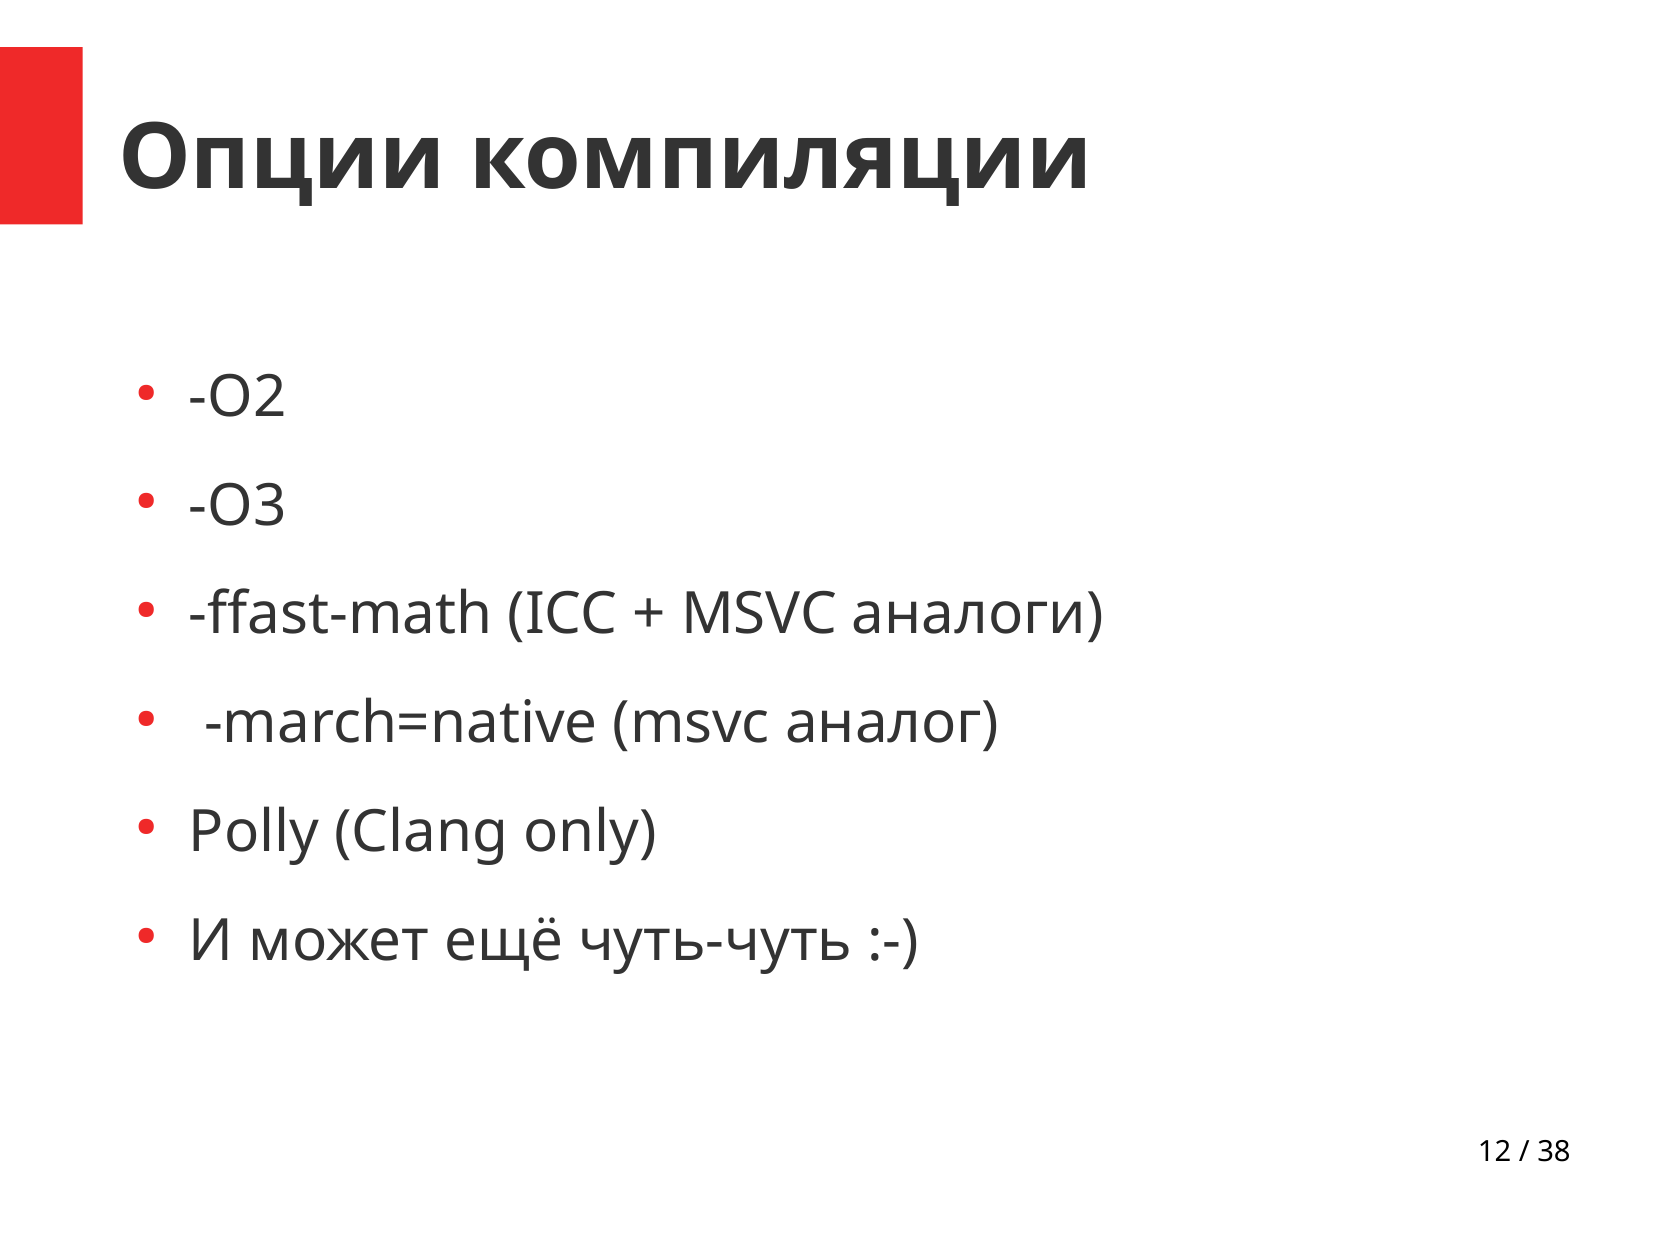

# Опции компиляции
-O2
-O3
-ffast-math (ICC + MSVC аналоги)
 -march=native (msvc аналог)
Polly (Clang only)
И может ещё чуть-чуть :-)
12